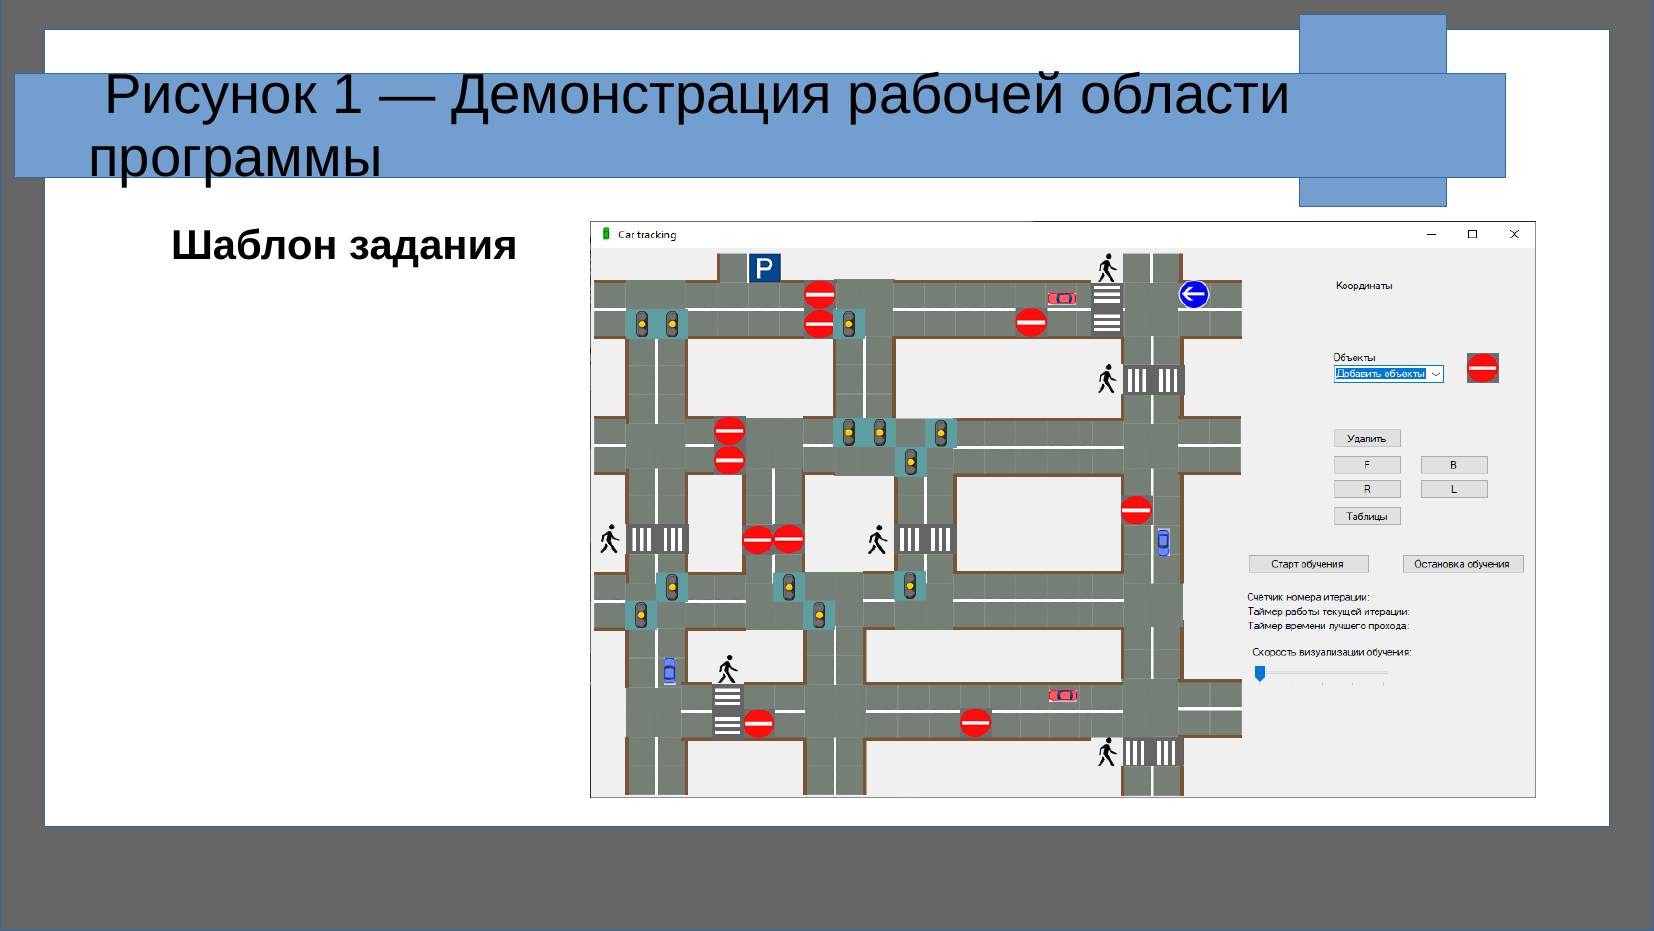

# Рисунок 1 — Демонстрация рабочей области программы
 Шаблон задания